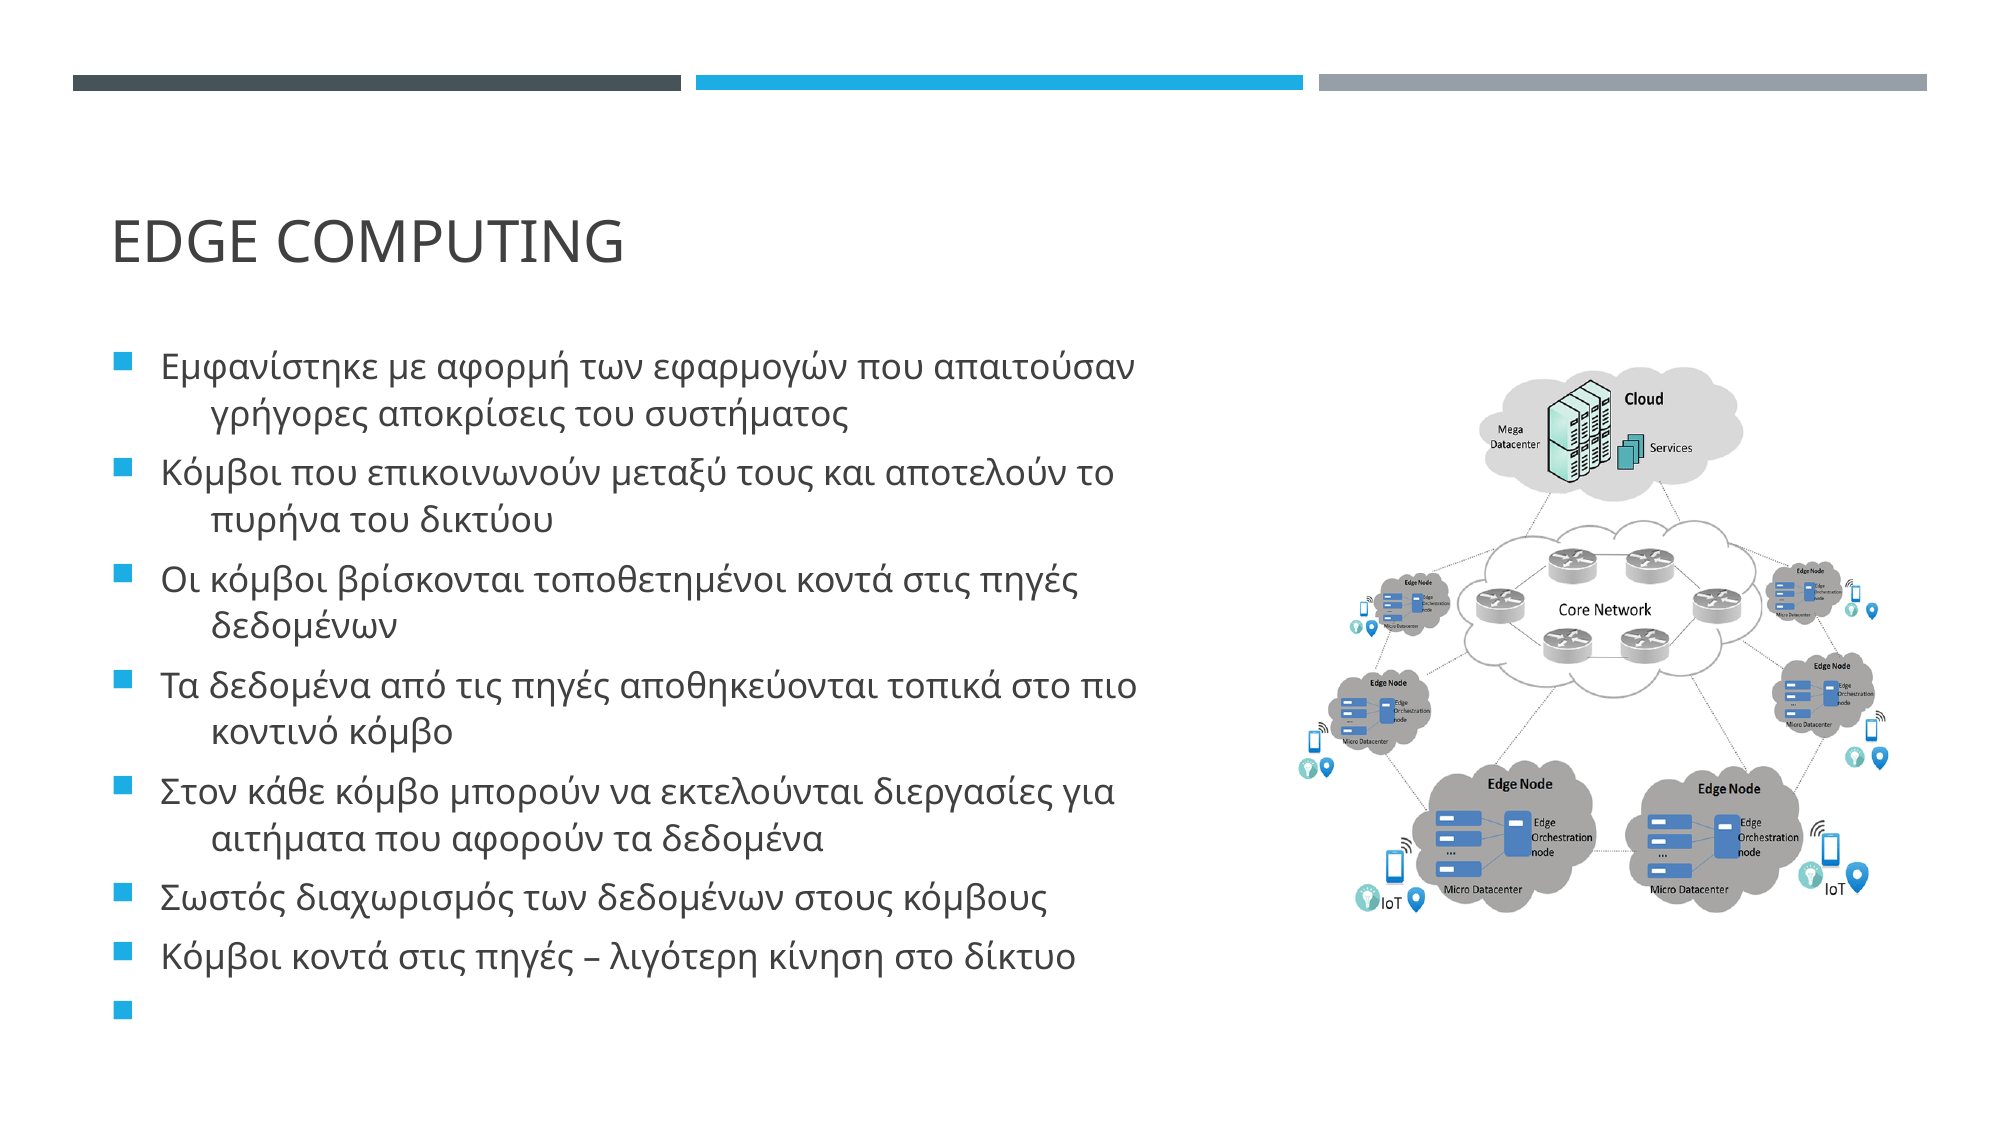

# EDGE COMPUTING
Εμφανίστηκε με αφορμή των εφαρμογών που απαιτούσαν γρήγορες αποκρίσεις του συστήματος
Κόμβοι που επικοινωνούν μεταξύ τους και αποτελούν το πυρήνα του δικτύου
Οι κόμβοι βρίσκονται τοποθετημένοι κοντά στις πηγές δεδομένων
Τα δεδομένα από τις πηγές αποθηκεύονται τοπικά στο πιο κοντινό κόμβο
Στον κάθε κόμβο μπορούν να εκτελούνται διεργασίες για αιτήματα που αφορούν τα δεδομένα
Σωστός διαχωρισμός των δεδομένων στους κόμβους
Κόμβοι κοντά στις πηγές – λιγότερη κίνηση στο δίκτυο